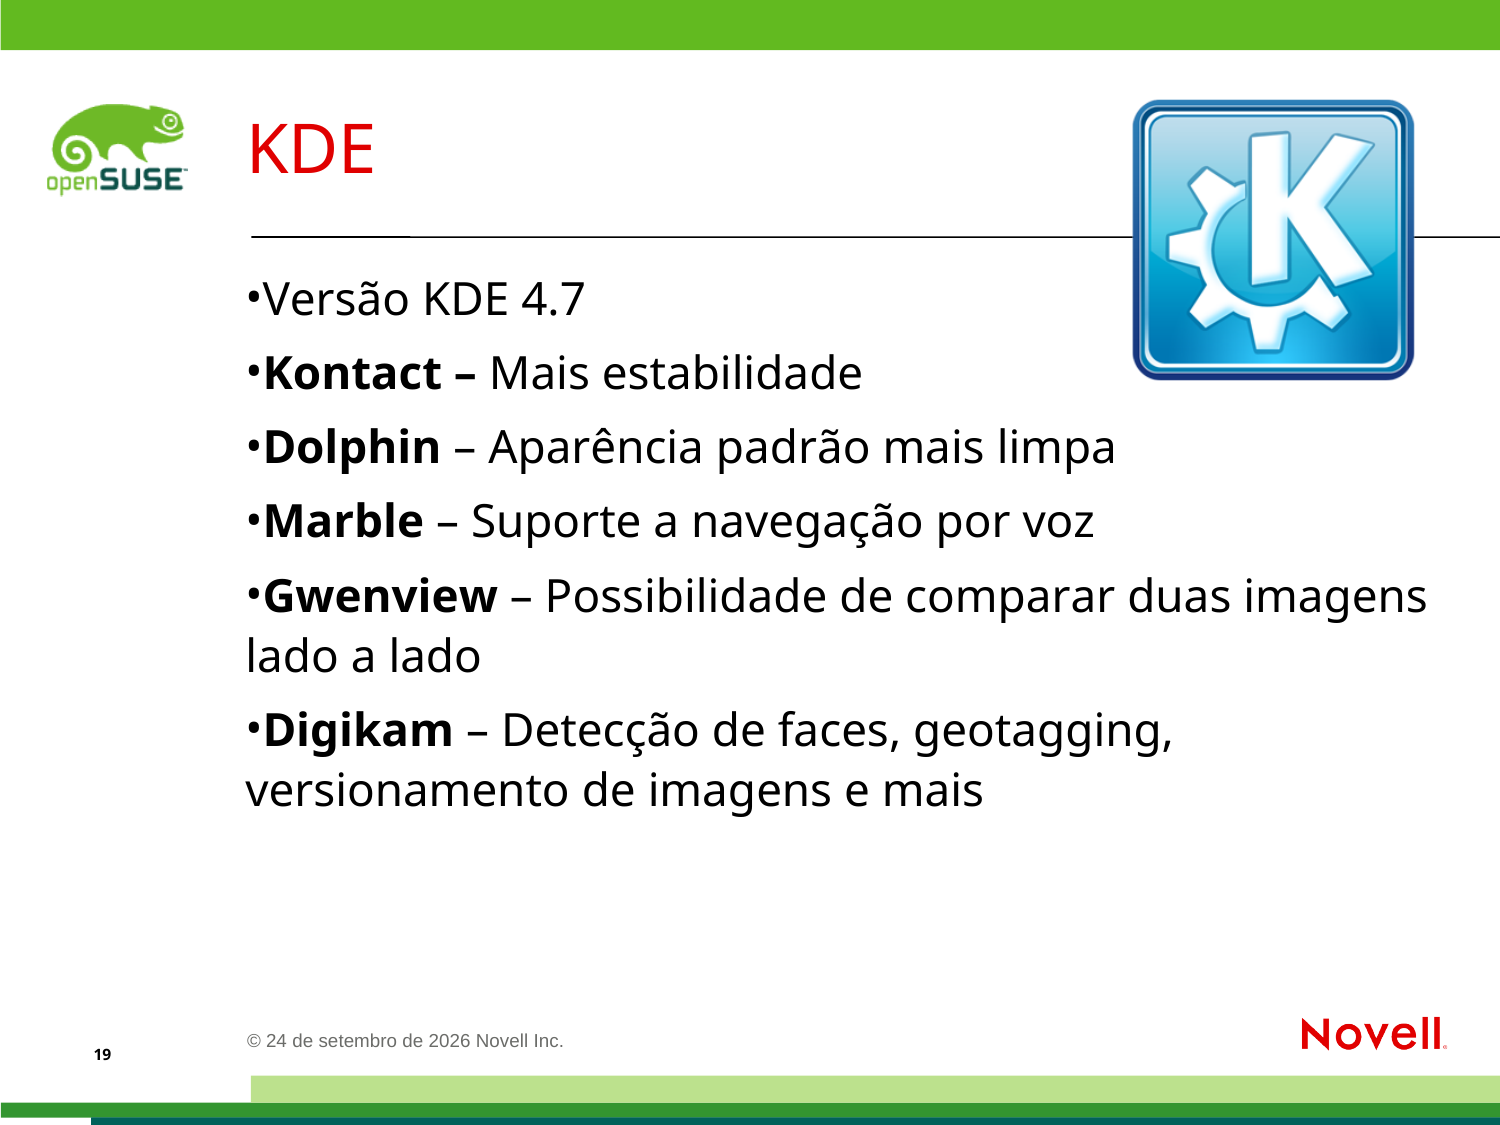

# KDE
Versão KDE 4.7
Kontact – Mais estabilidade
Dolphin – Aparência padrão mais limpa
Marble – Suporte a navegação por voz
Gwenview – Possibilidade de comparar duas imagens lado a lado
Digikam – Detecção de faces, geotagging, versionamento de imagens e mais